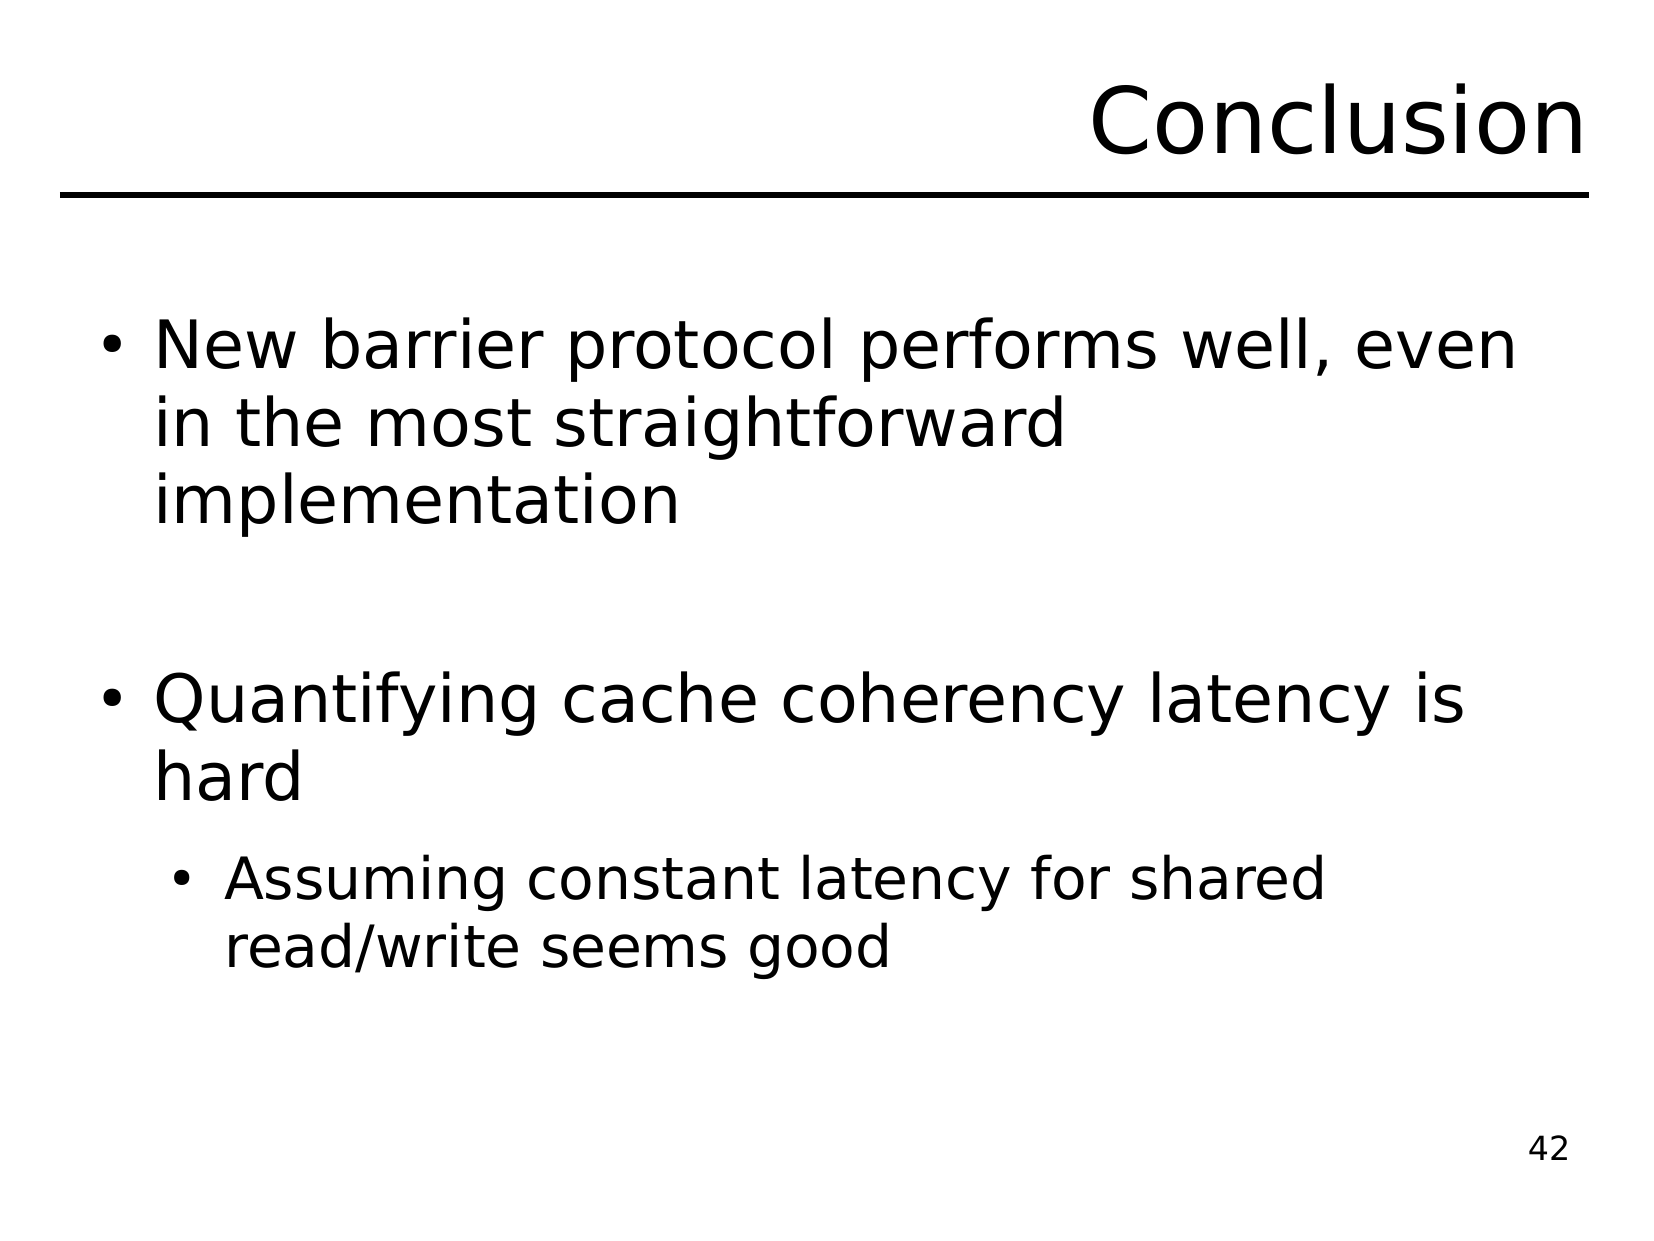

# Conclusion
New barrier protocol performs well, even in the most straightforward implementation
Quantifying cache coherency latency is hard
Assuming constant latency for shared read/write seems good
42